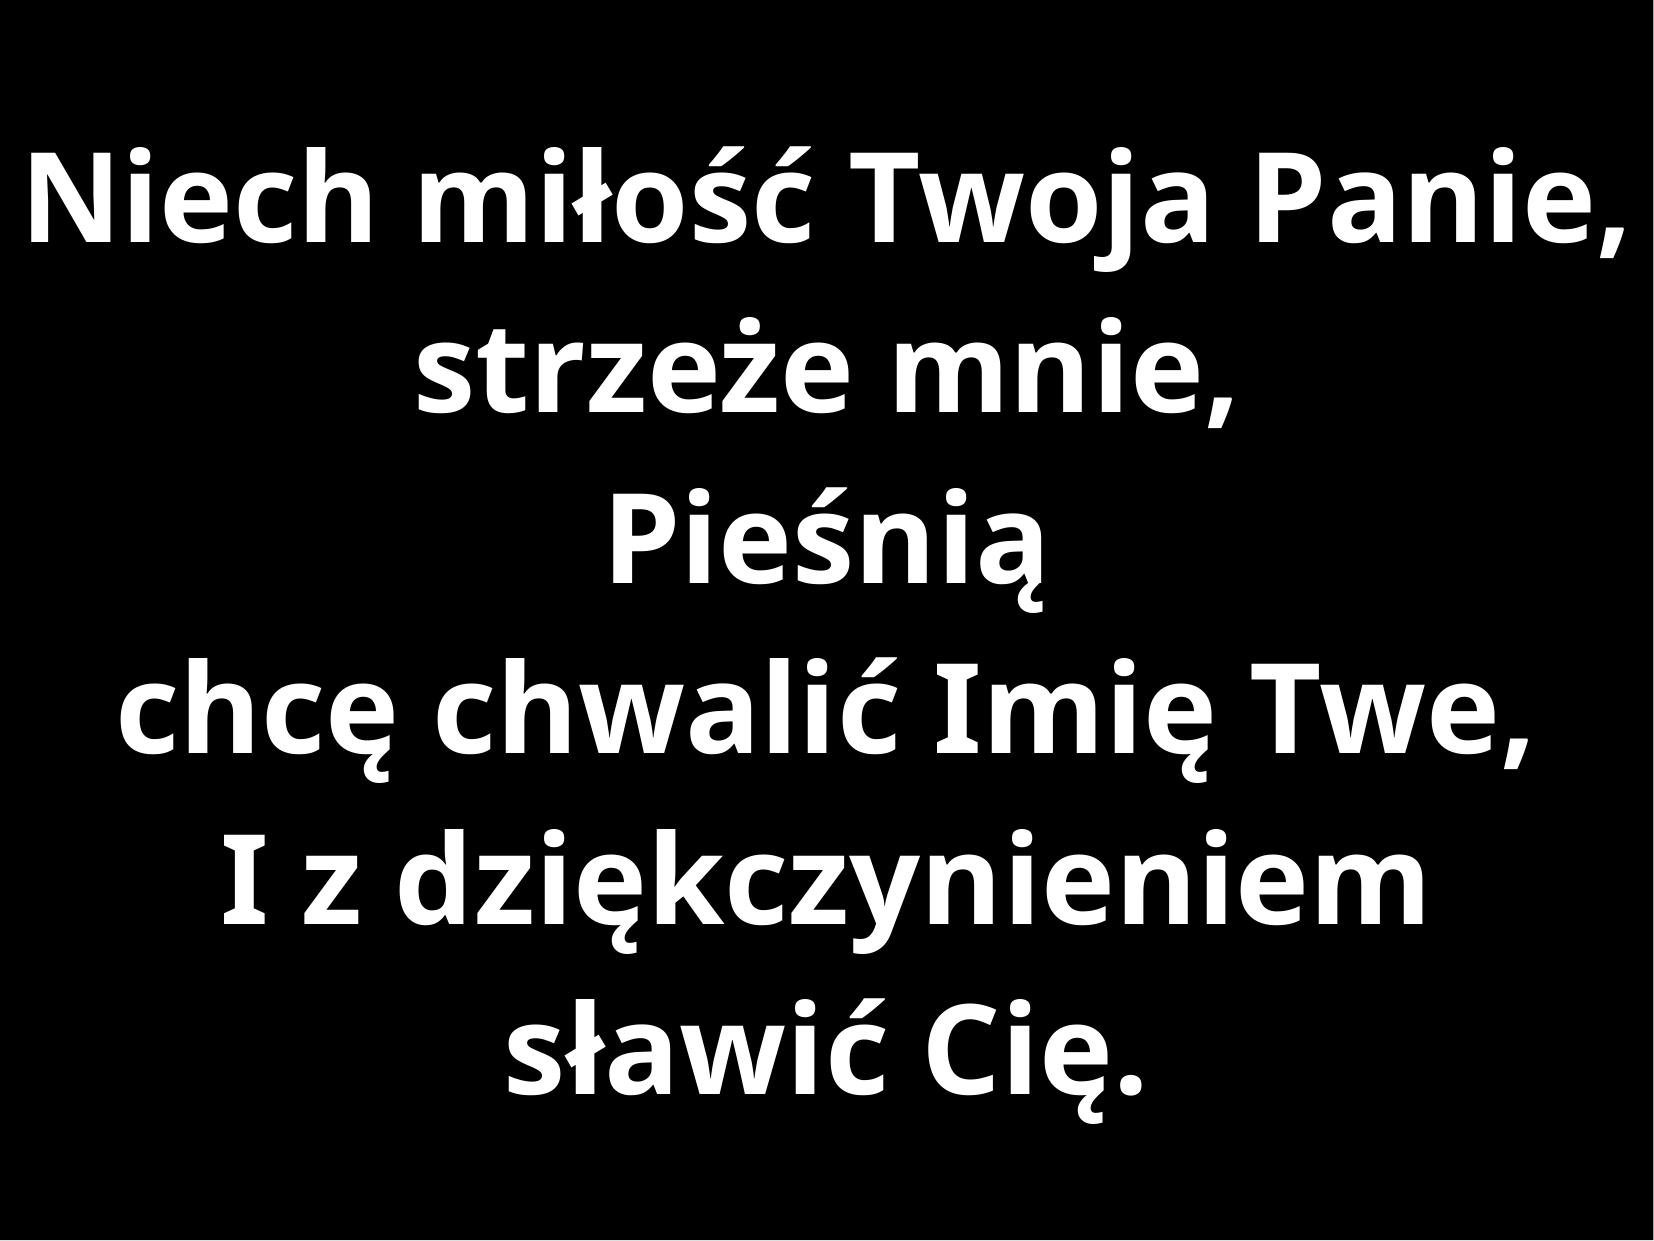

# Niech miłość Twoja Panie, strzeże mnie, Pieśnią chcę chwalić Imię Twe, I z dziękczynieniem sławić Cię.